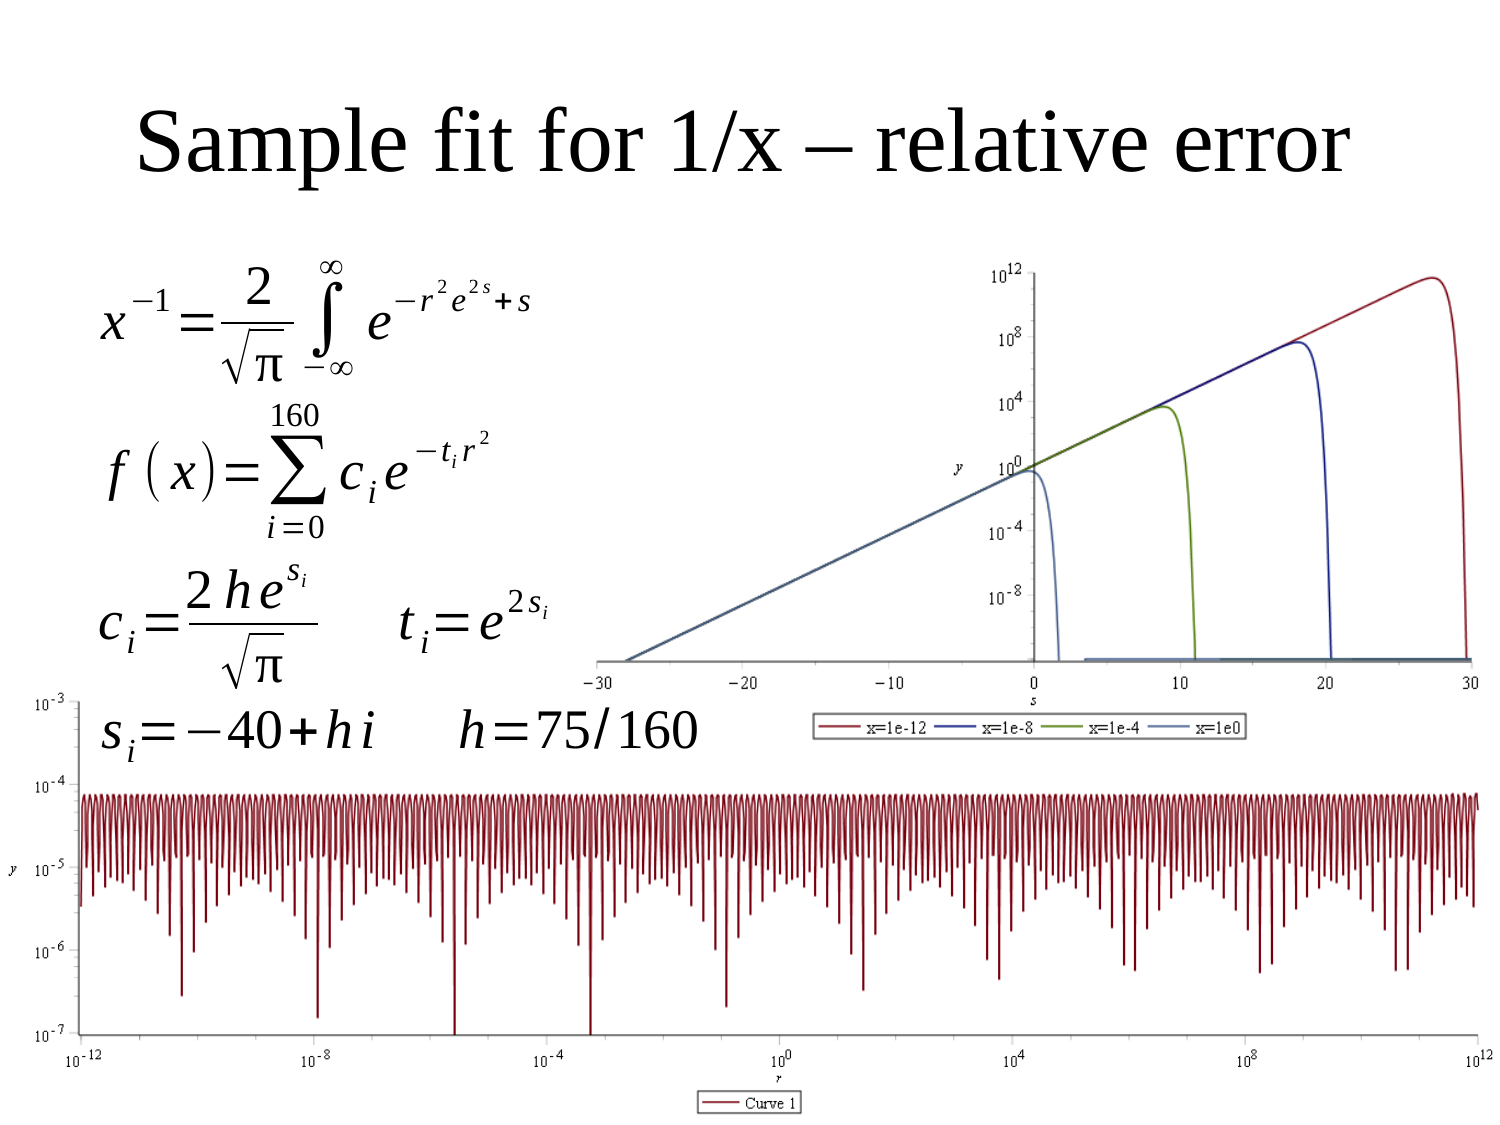

# Sample fit for 1/x – relative error
66